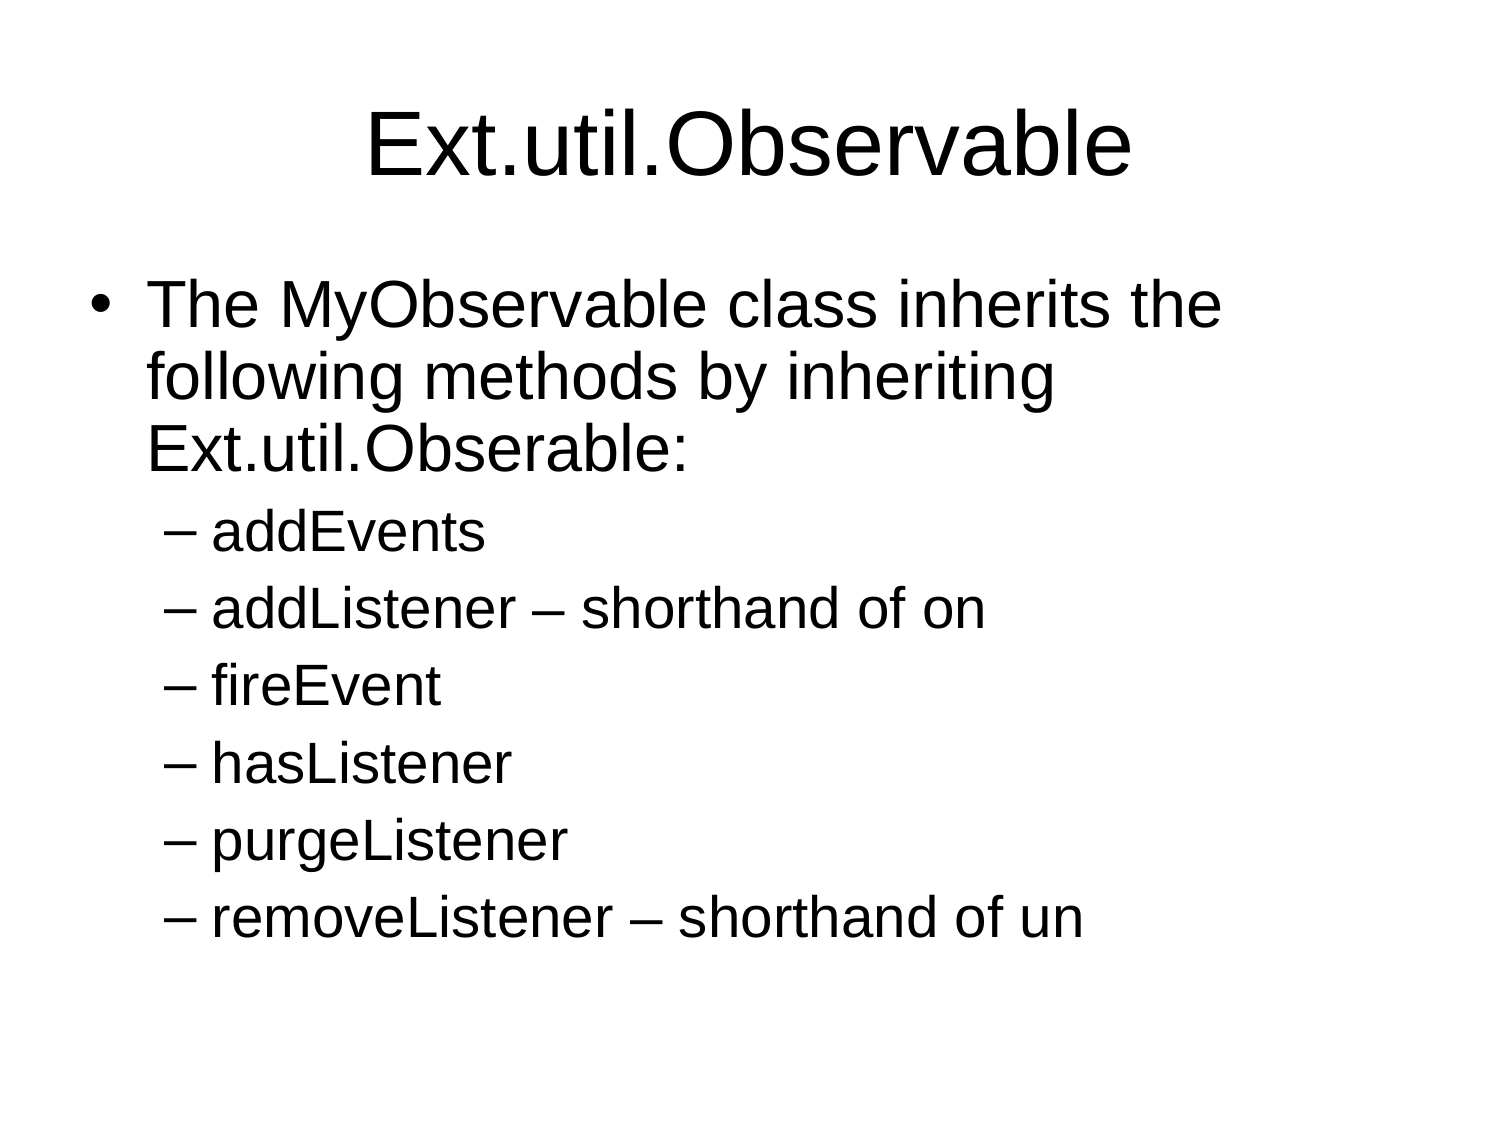

# Ext.util.Observable
The MyObservable class inherits the following methods by inheriting Ext.util.Obserable:
addEvents
addListener – shorthand of on
fireEvent
hasListener
purgeListener
removeListener – shorthand of un